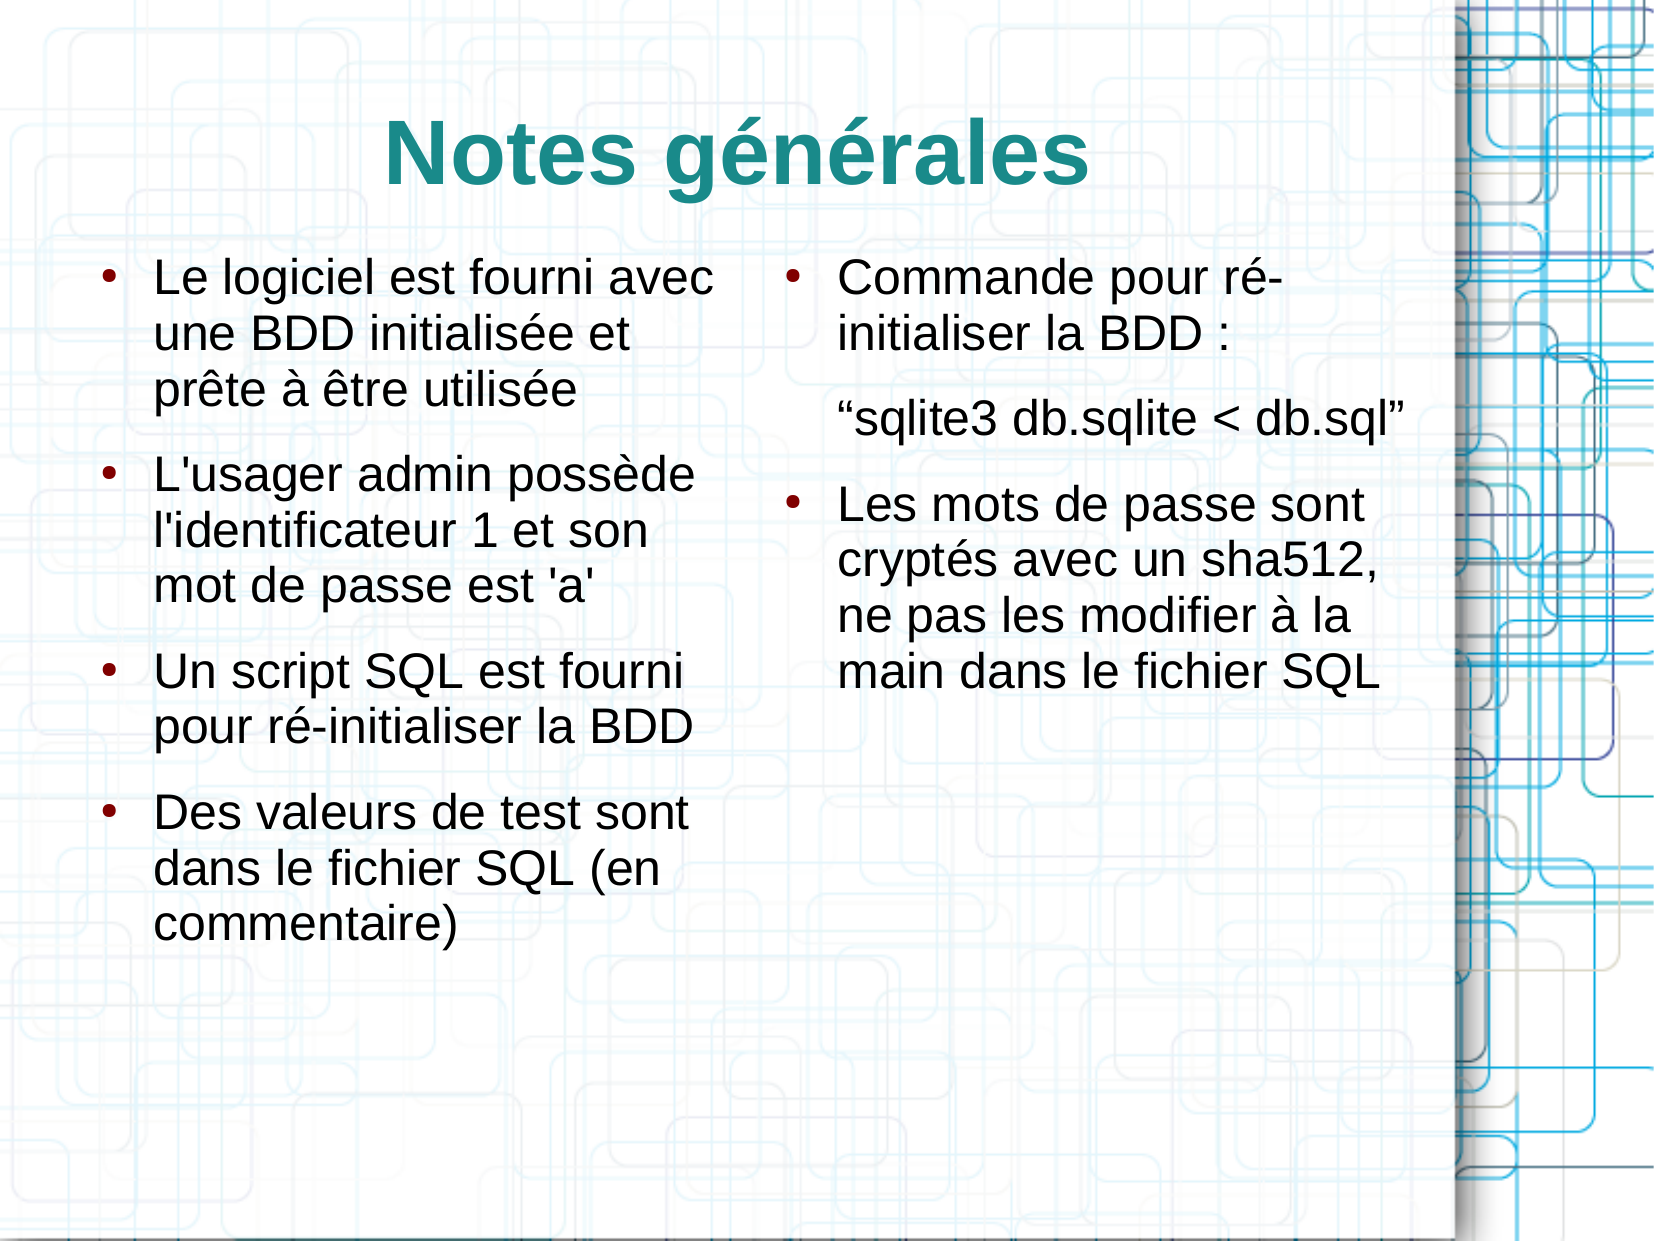

# Notes générales
Le logiciel est fourni avec une BDD initialisée et prête à être utilisée
L'usager admin possède l'identificateur 1 et son mot de passe est 'a'
Un script SQL est fourni pour ré-initialiser la BDD
Des valeurs de test sont dans le fichier SQL (en commentaire)
Commande pour ré-initialiser la BDD :
“sqlite3 db.sqlite < db.sql”
Les mots de passe sont cryptés avec un sha512, ne pas les modifier à la main dans le fichier SQL